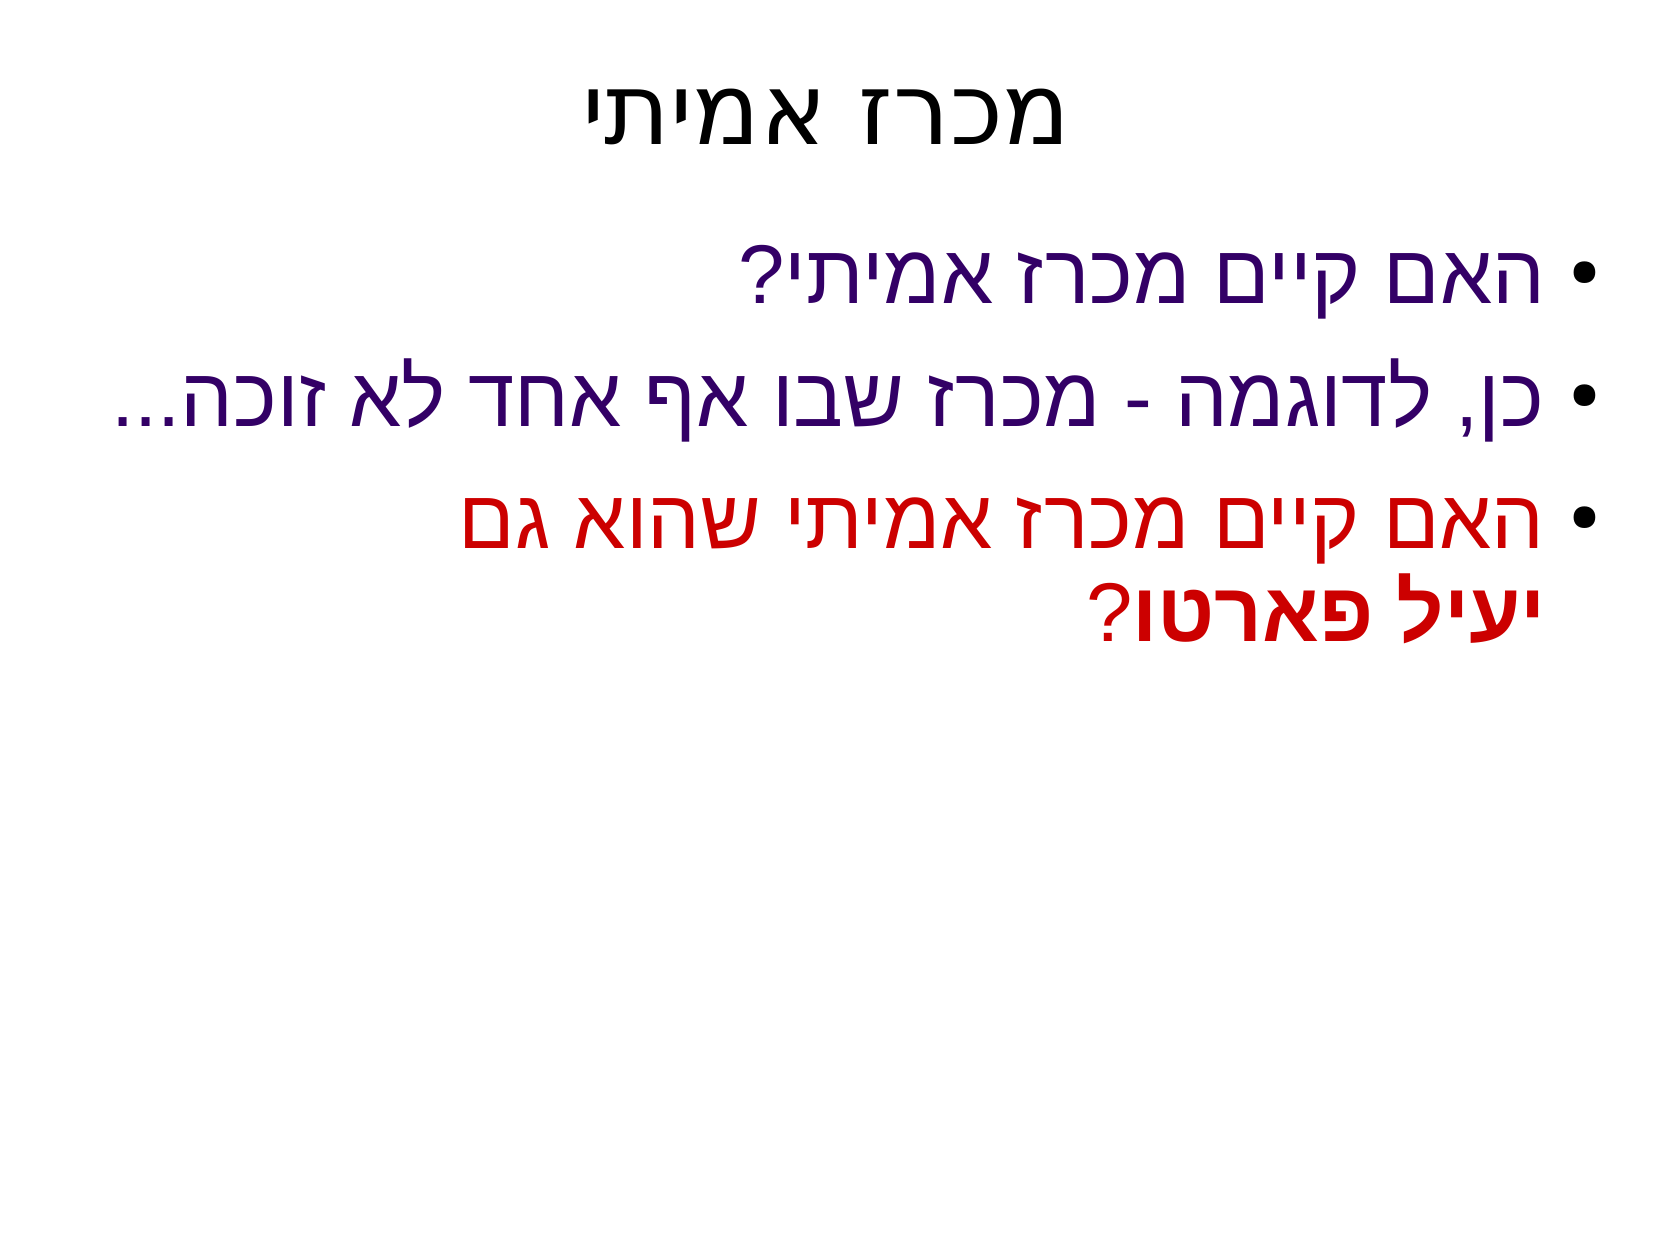

מכרז אמיתי
# האם קיים מכרז אמיתי?
כן, לדוגמה - מכרז שבו אף אחד לא זוכה...
האם קיים מכרז אמיתי שהוא גם
יעיל פארטו?